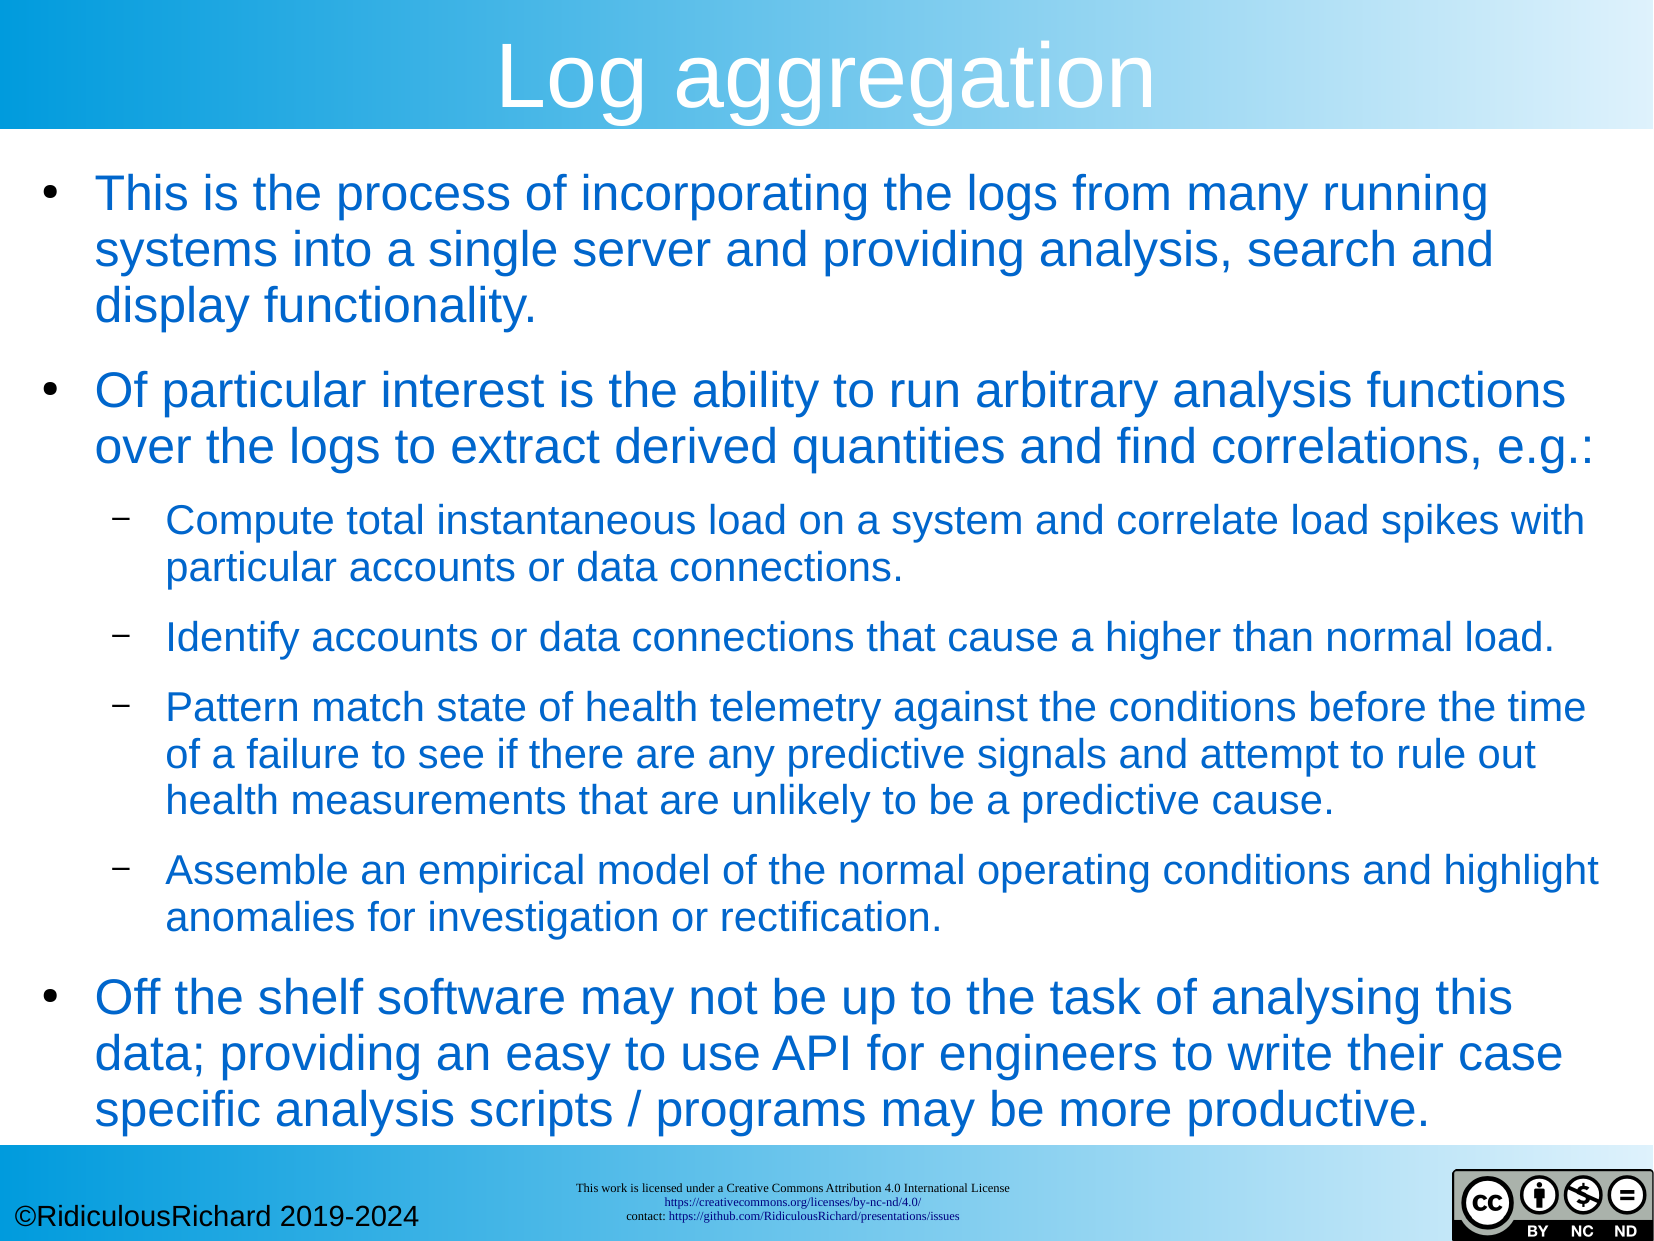

# Log aggregation
This is the process of incorporating the logs from many running systems into a single server and providing analysis, search and display functionality.
Of particular interest is the ability to run arbitrary analysis functions over the logs to extract derived quantities and find correlations, e.g.:
Compute total instantaneous load on a system and correlate load spikes with particular accounts or data connections.
Identify accounts or data connections that cause a higher than normal load.
Pattern match state of health telemetry against the conditions before the time of a failure to see if there are any predictive signals and attempt to rule out health measurements that are unlikely to be a predictive cause.
Assemble an empirical model of the normal operating conditions and highlight anomalies for investigation or rectification.
Off the shelf software may not be up to the task of analysing this data; providing an easy to use API for engineers to write their case specific analysis scripts / programs may be more productive.